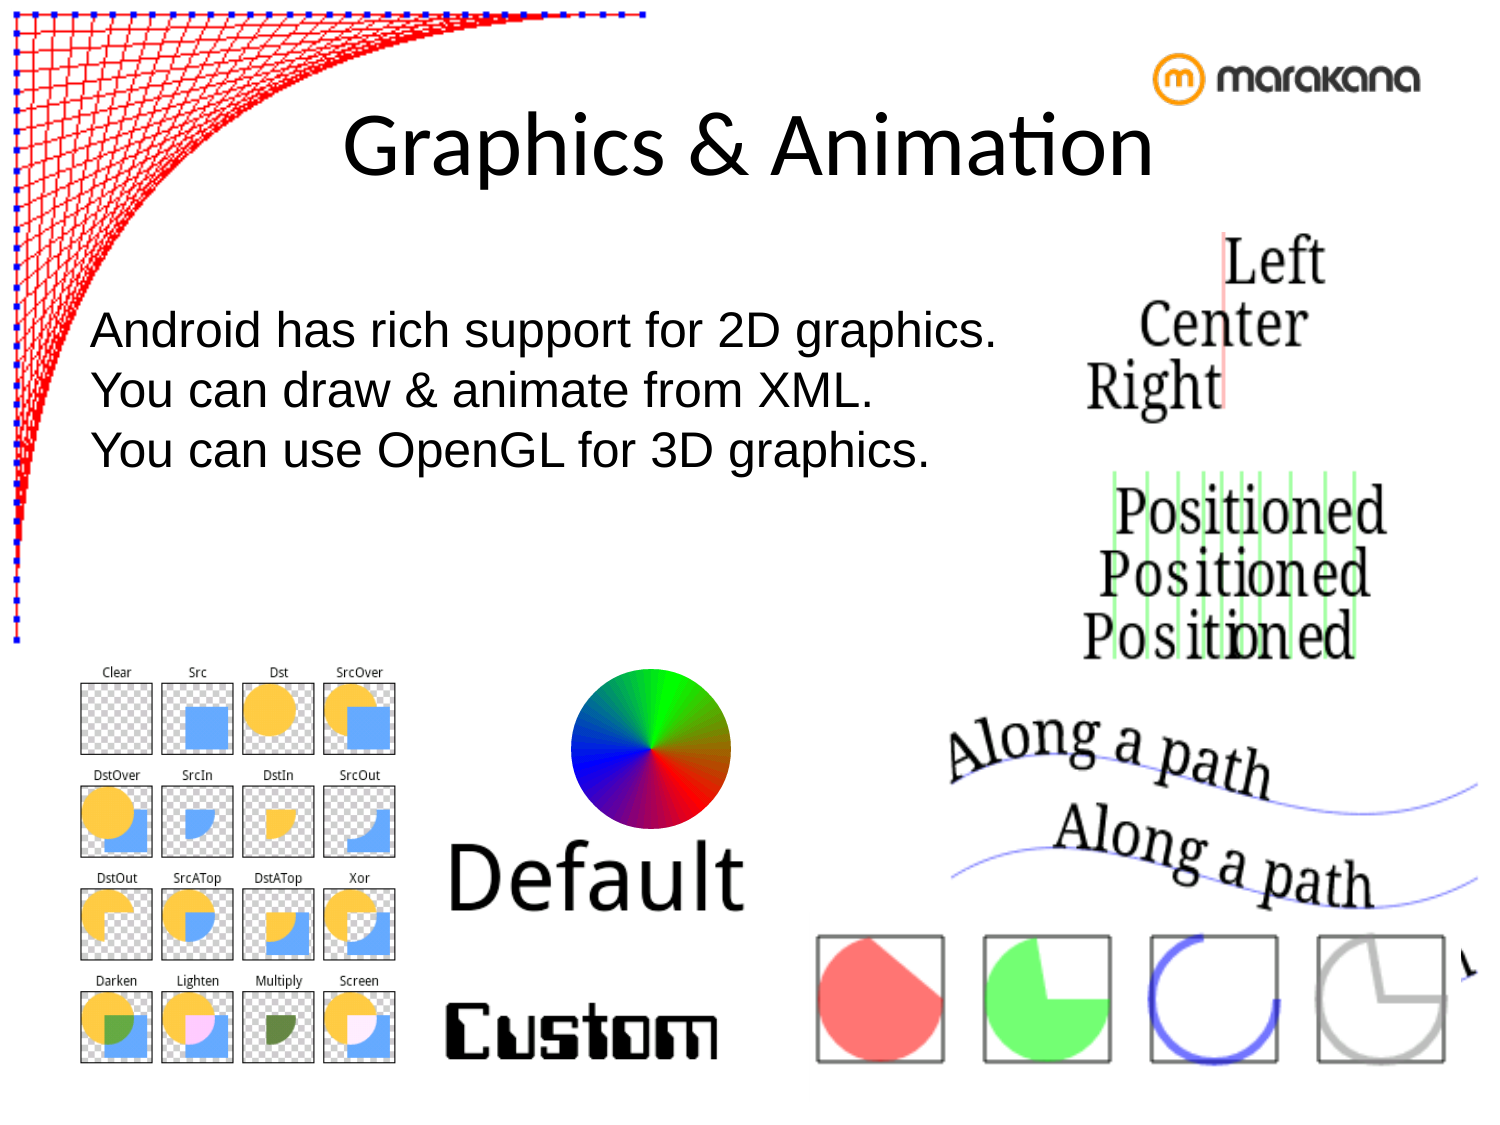

# Graphics & Animation
Android has rich support for 2D graphics.
You can draw & animate from XML.
You can use OpenGL for 3D graphics.